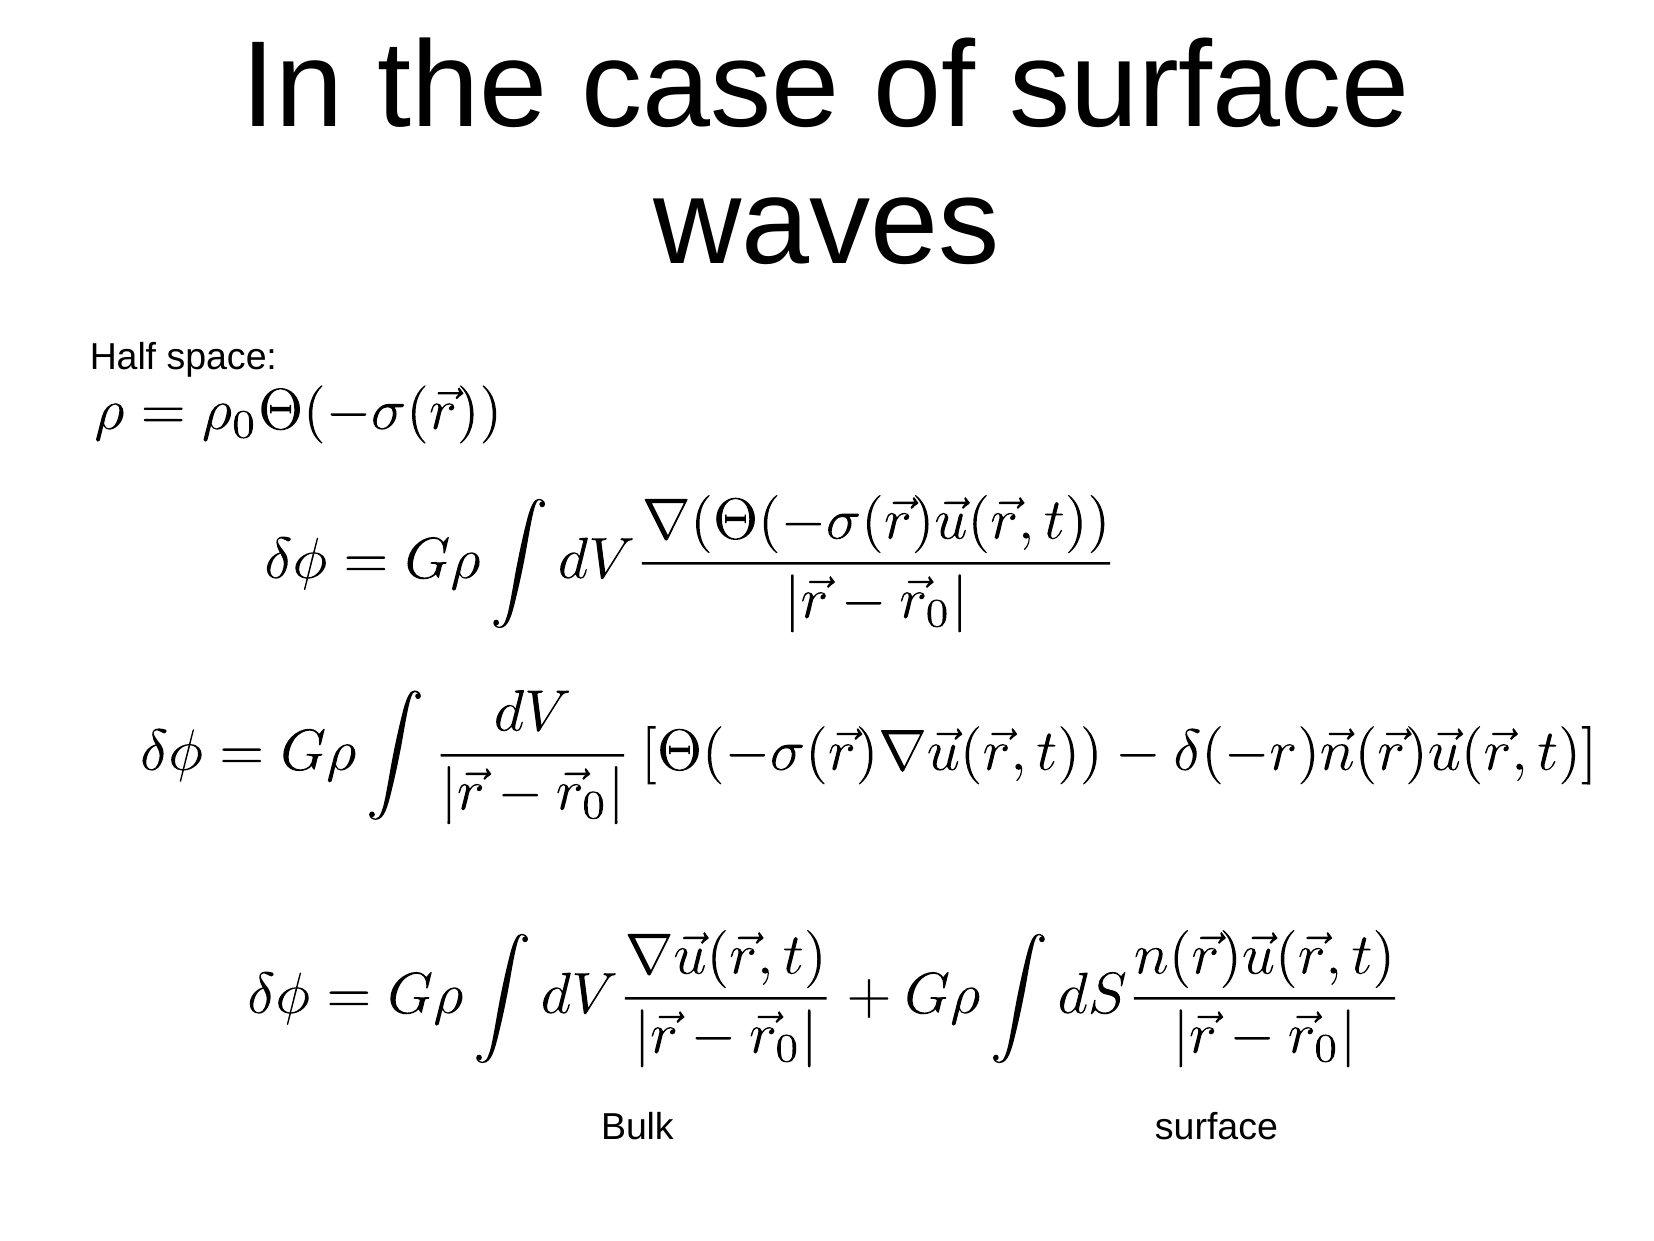

# In the case of surface waves
Half space:
Bulk surface